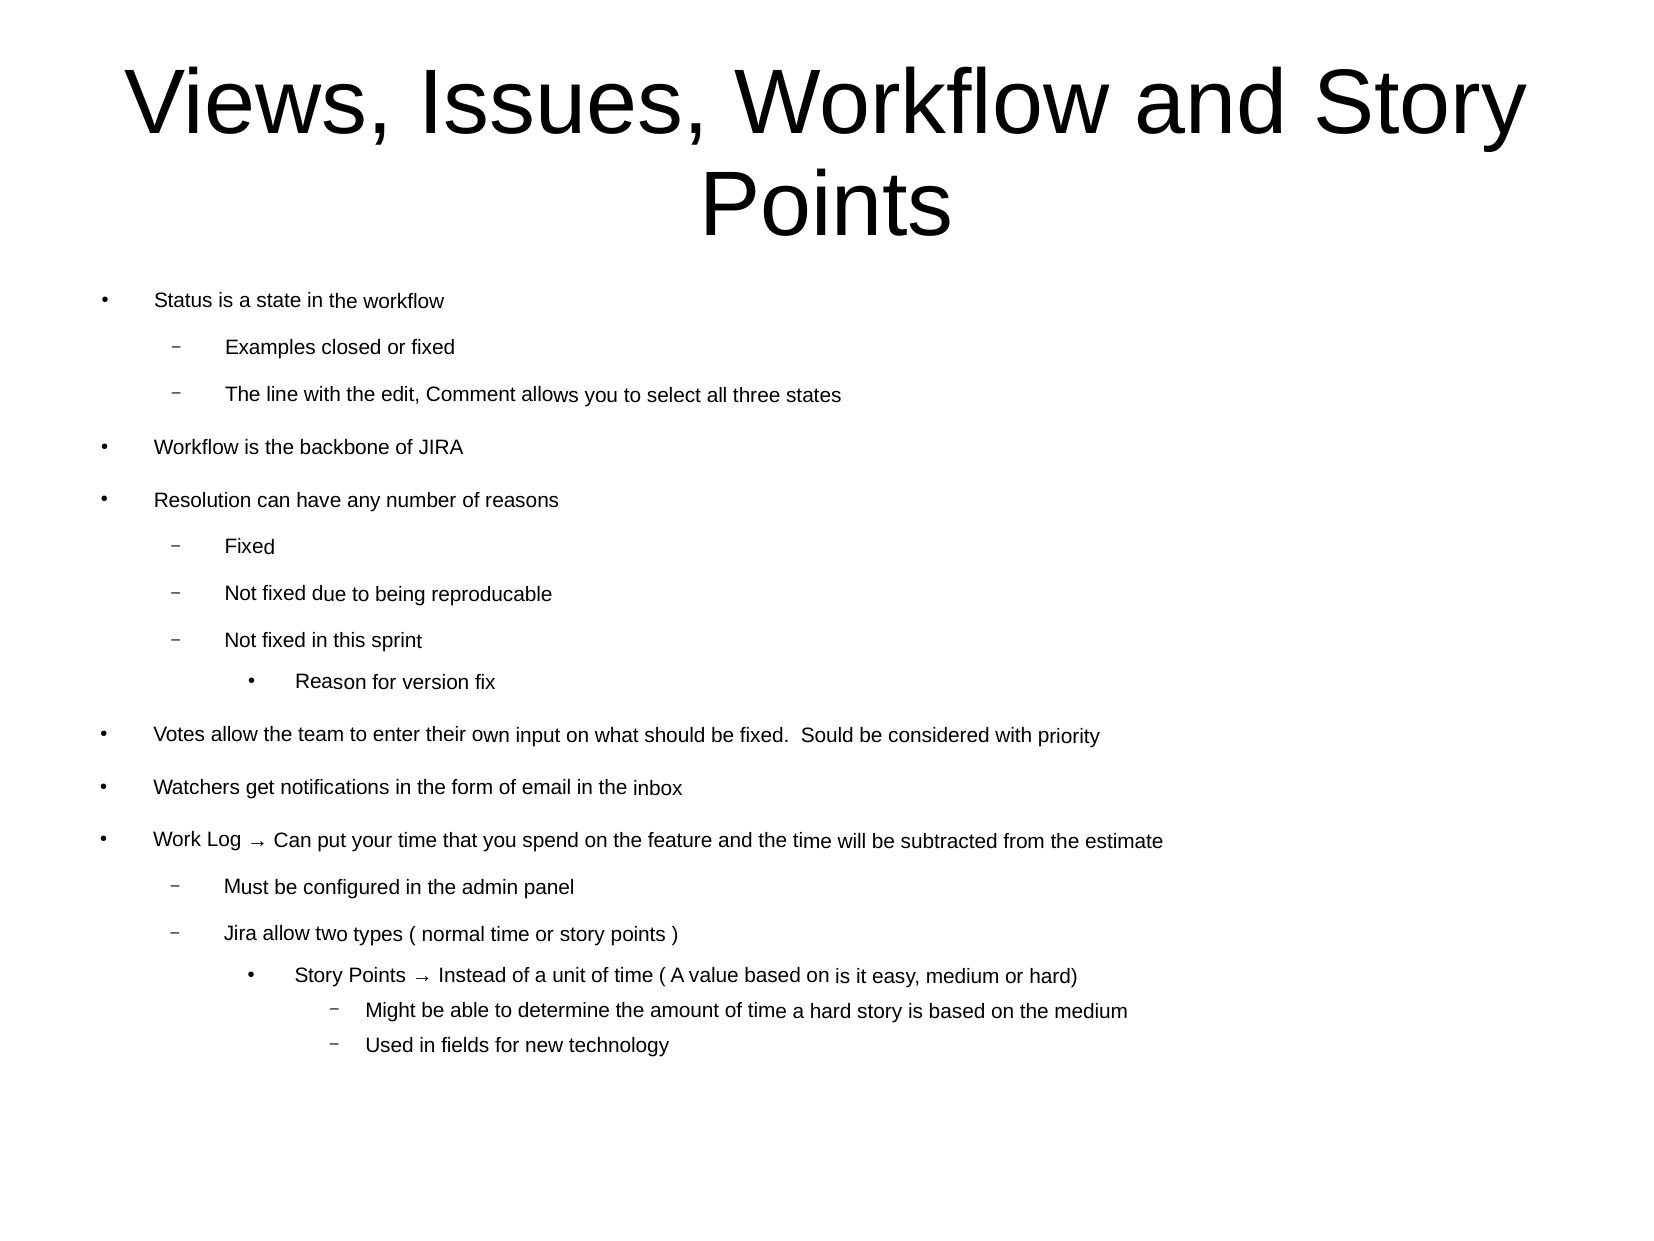

# Views, Issues, Workflow and Story Points
Status is a state in the workflow
Examples closed or fixed
The line with the edit, Comment allows you to select all three states
Workflow is the backbone of JIRA
Resolution can have any number of reasons
Fixed
Not fixed due to being reproducable
Not fixed in this sprint
Reason for version fix
Votes allow the team to enter their own input on what should be fixed. Sould be considered with priority
Watchers get notifications in the form of email in the inbox
Work Log → Can put your time that you spend on the feature and the time will be subtracted from the estimate
Must be configured in the admin panel
Jira allow two types ( normal time or story points )
Story Points → Instead of a unit of time ( A value based on is it easy, medium or hard)
Might be able to determine the amount of time a hard story is based on the medium
Used in fields for new technology